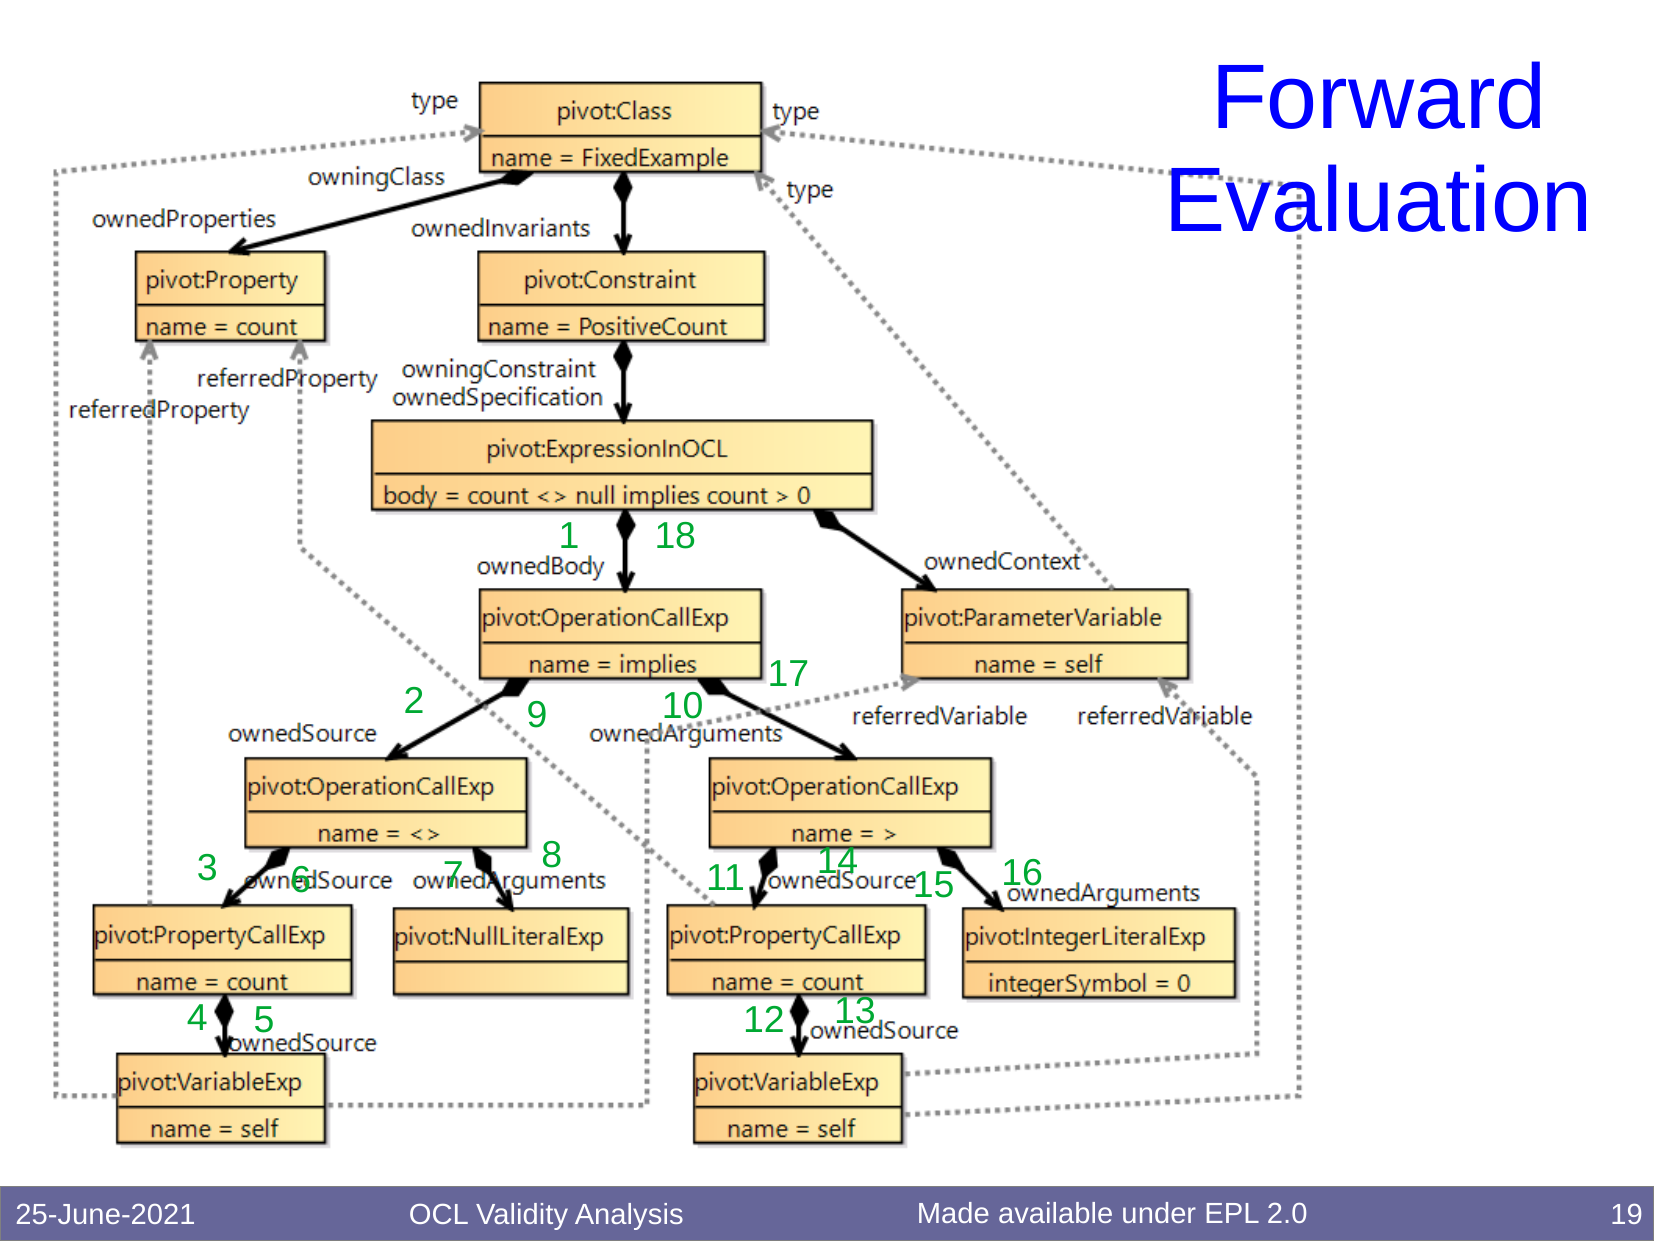

# Forward Evaluation
18
1
17
2
10
9
8
14
3
16
7
11
6
15
13
4
5
12
25-June-2021
OCL Validity Analysis
19